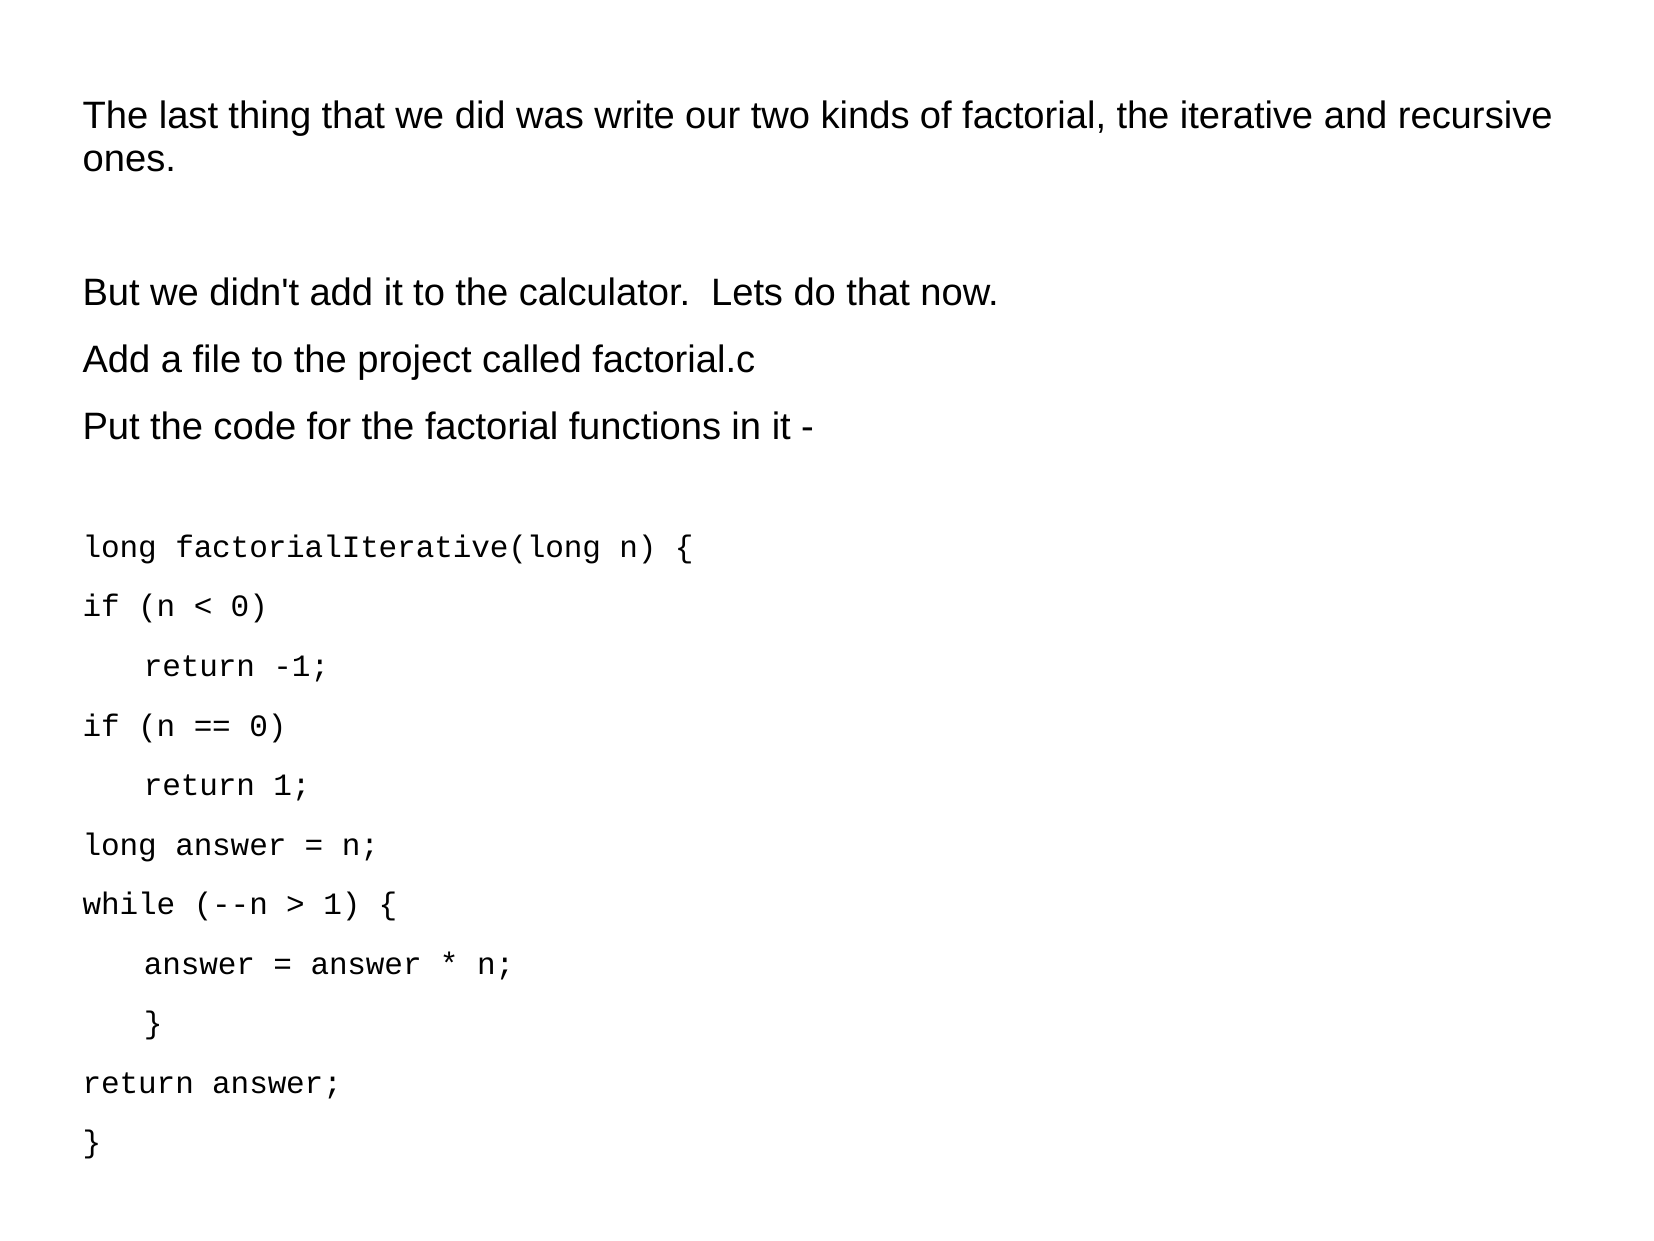

# The last thing that we did was write our two kinds of factorial, the iterative and recursive ones.
But we didn't add it to the calculator. Lets do that now.
Add a file to the project called factorial.c
Put the code for the factorial functions in it -
long factorialIterative(long n) {
if (n < 0)
 	return -1;
if (n == 0)
 	return 1;
long answer = n;
while (--n > 1) {
 	answer = answer * n;
 	}
return answer;
}